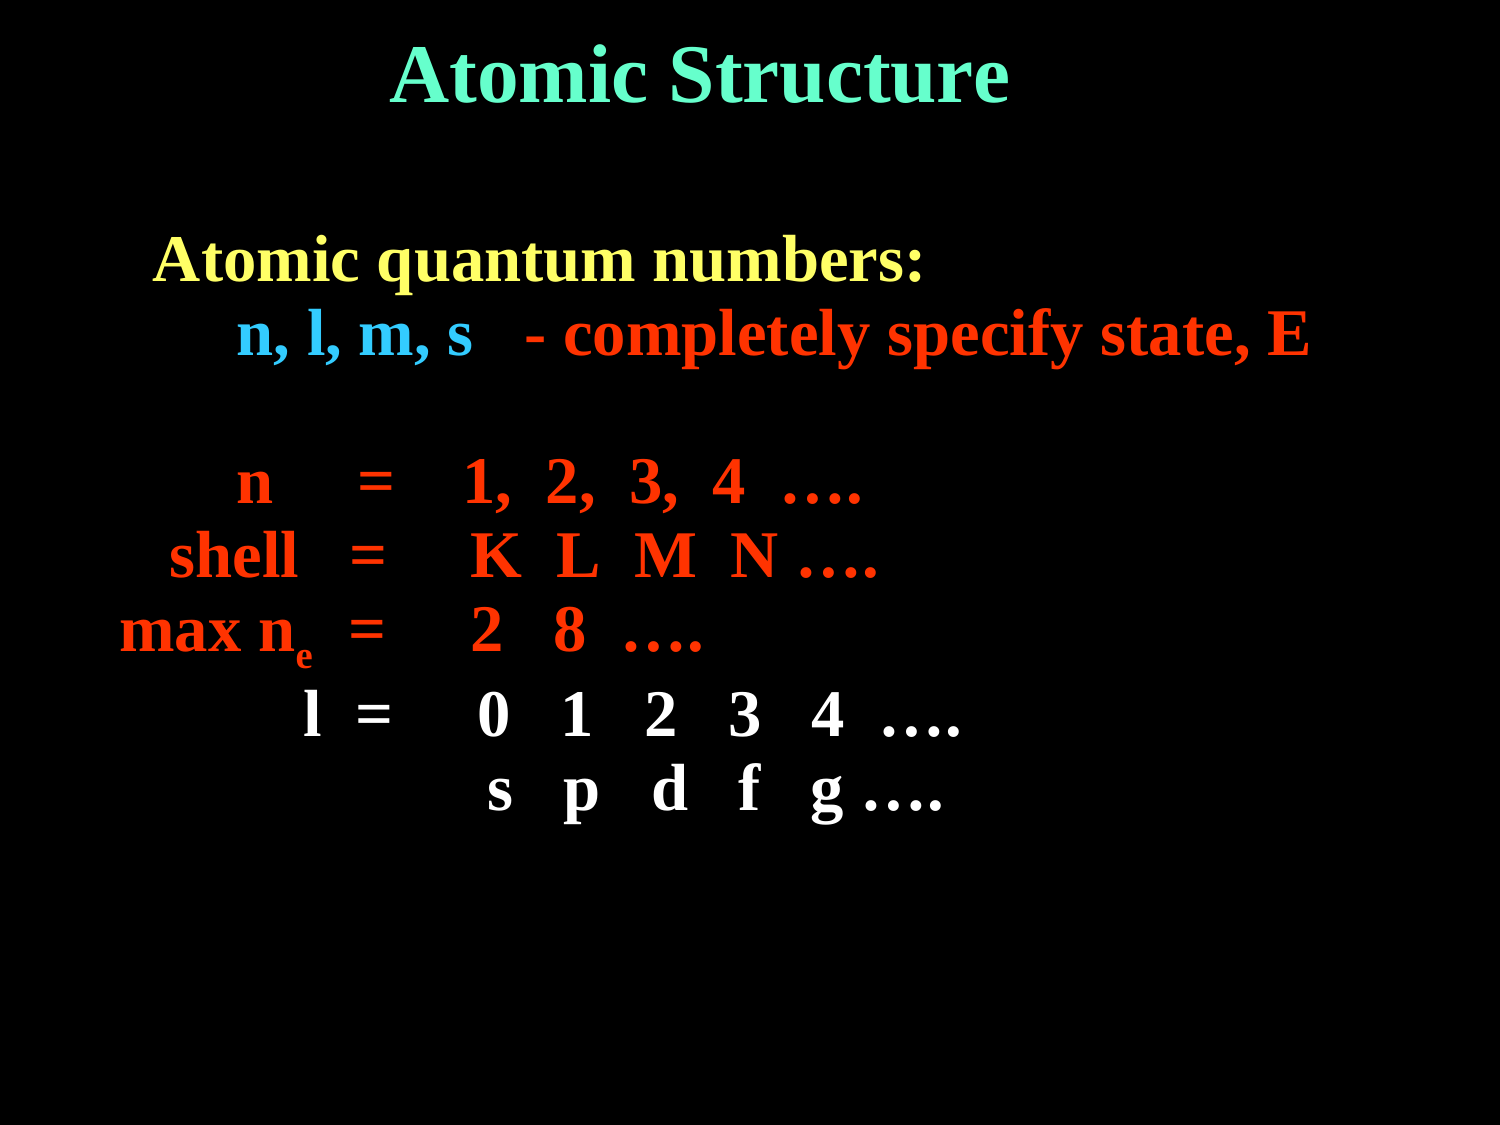

Atomic Structure
 Atomic quantum numbers:
 n, l, m, s - completely specify state, E
 n = 1, 2, 3, 4 ….
 shell = K L M N ….
 max ne = 2 8 ….
 l = 0 1 2 3 4 ….
 s p d f g ….